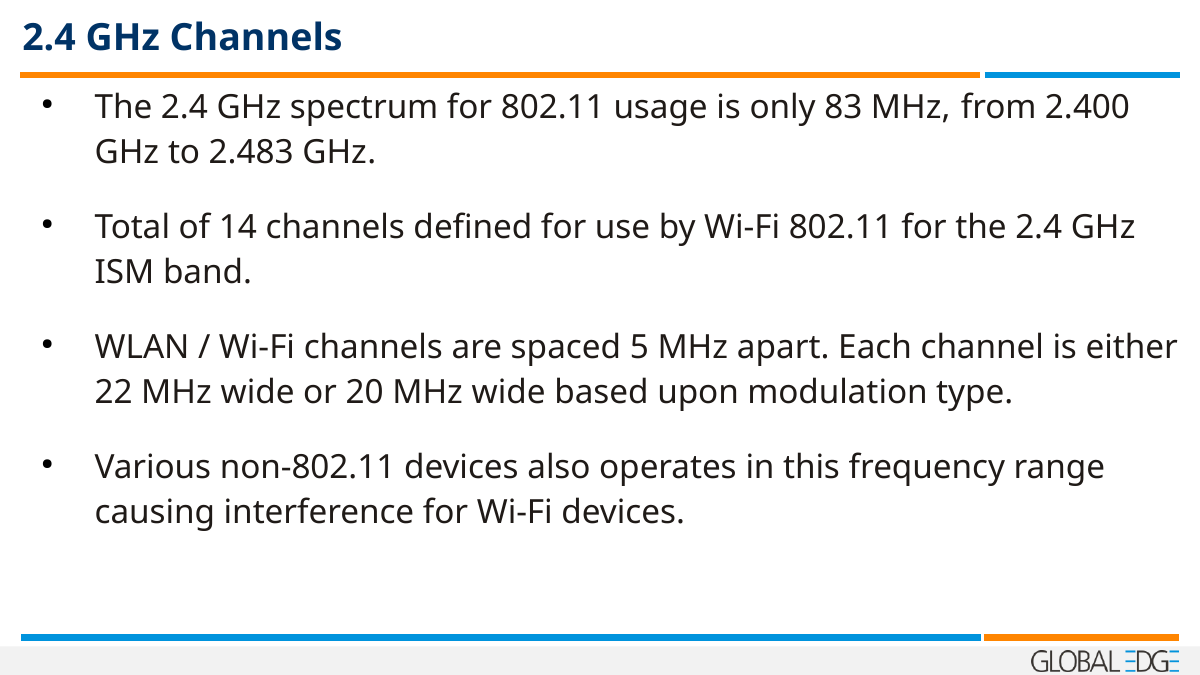

# 2.4 GHz Channels
The 2.4 GHz spectrum for 802.11 usage is only 83 MHz, from 2.400 GHz to 2.483 GHz.
Total of 14 channels defined for use by Wi-Fi 802.11 for the 2.4 GHz ISM band.
WLAN / Wi-Fi channels are spaced 5 MHz apart. Each channel is either 22 MHz wide or 20 MHz wide based upon modulation type.
Various non-802.11 devices also operates in this frequency range causing interference for Wi-Fi devices.